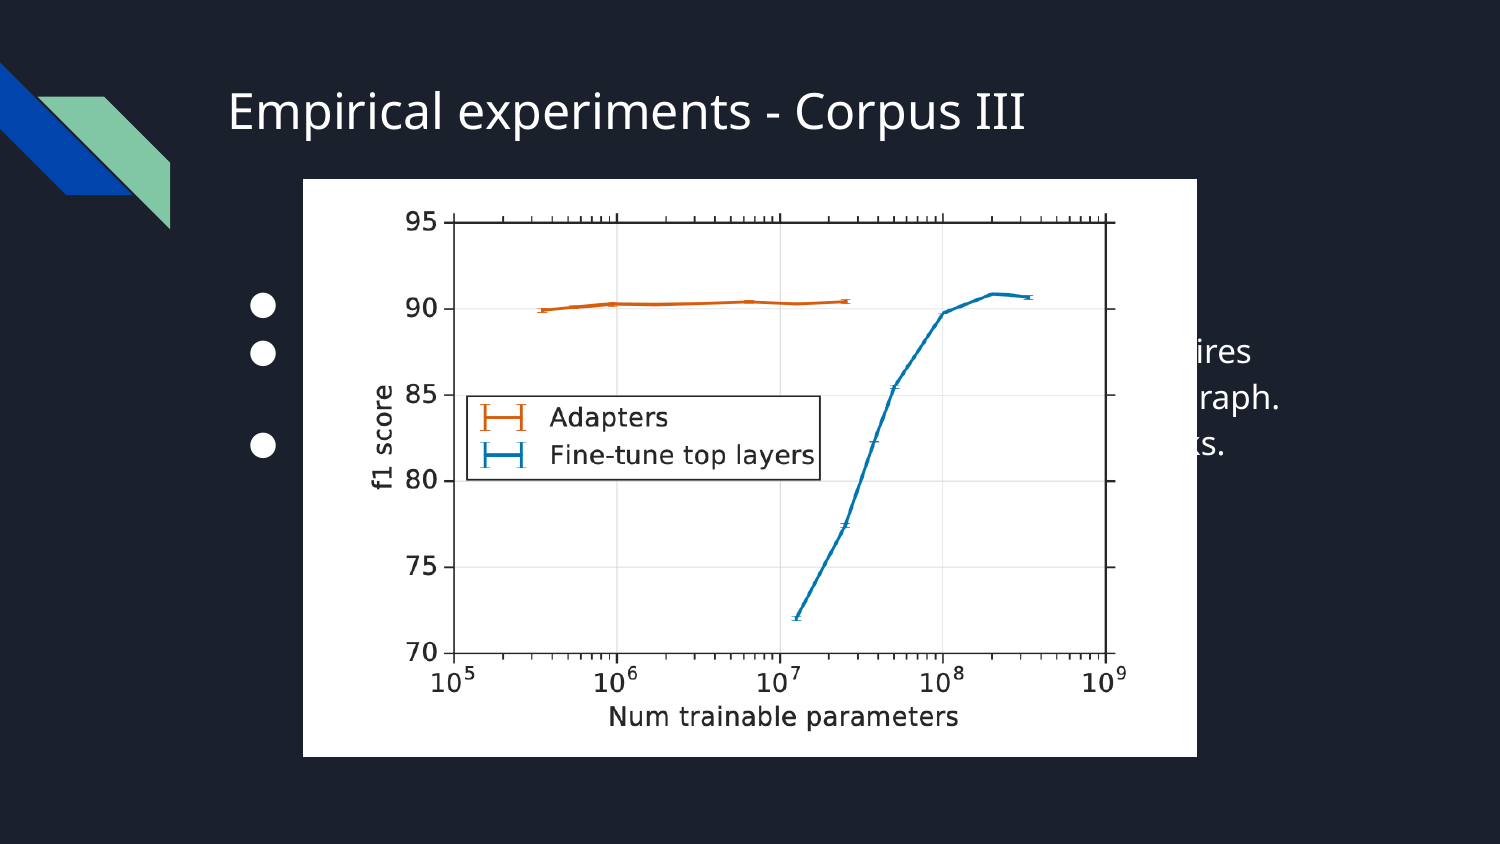

# Empirical experiments - Corpus III
SQuAD v1.1
Given a question and Wikipedia paragraph, this task requires selecting the answer span to the question from the paragraph.
Shows that adapters don’t work only on classification tasks.